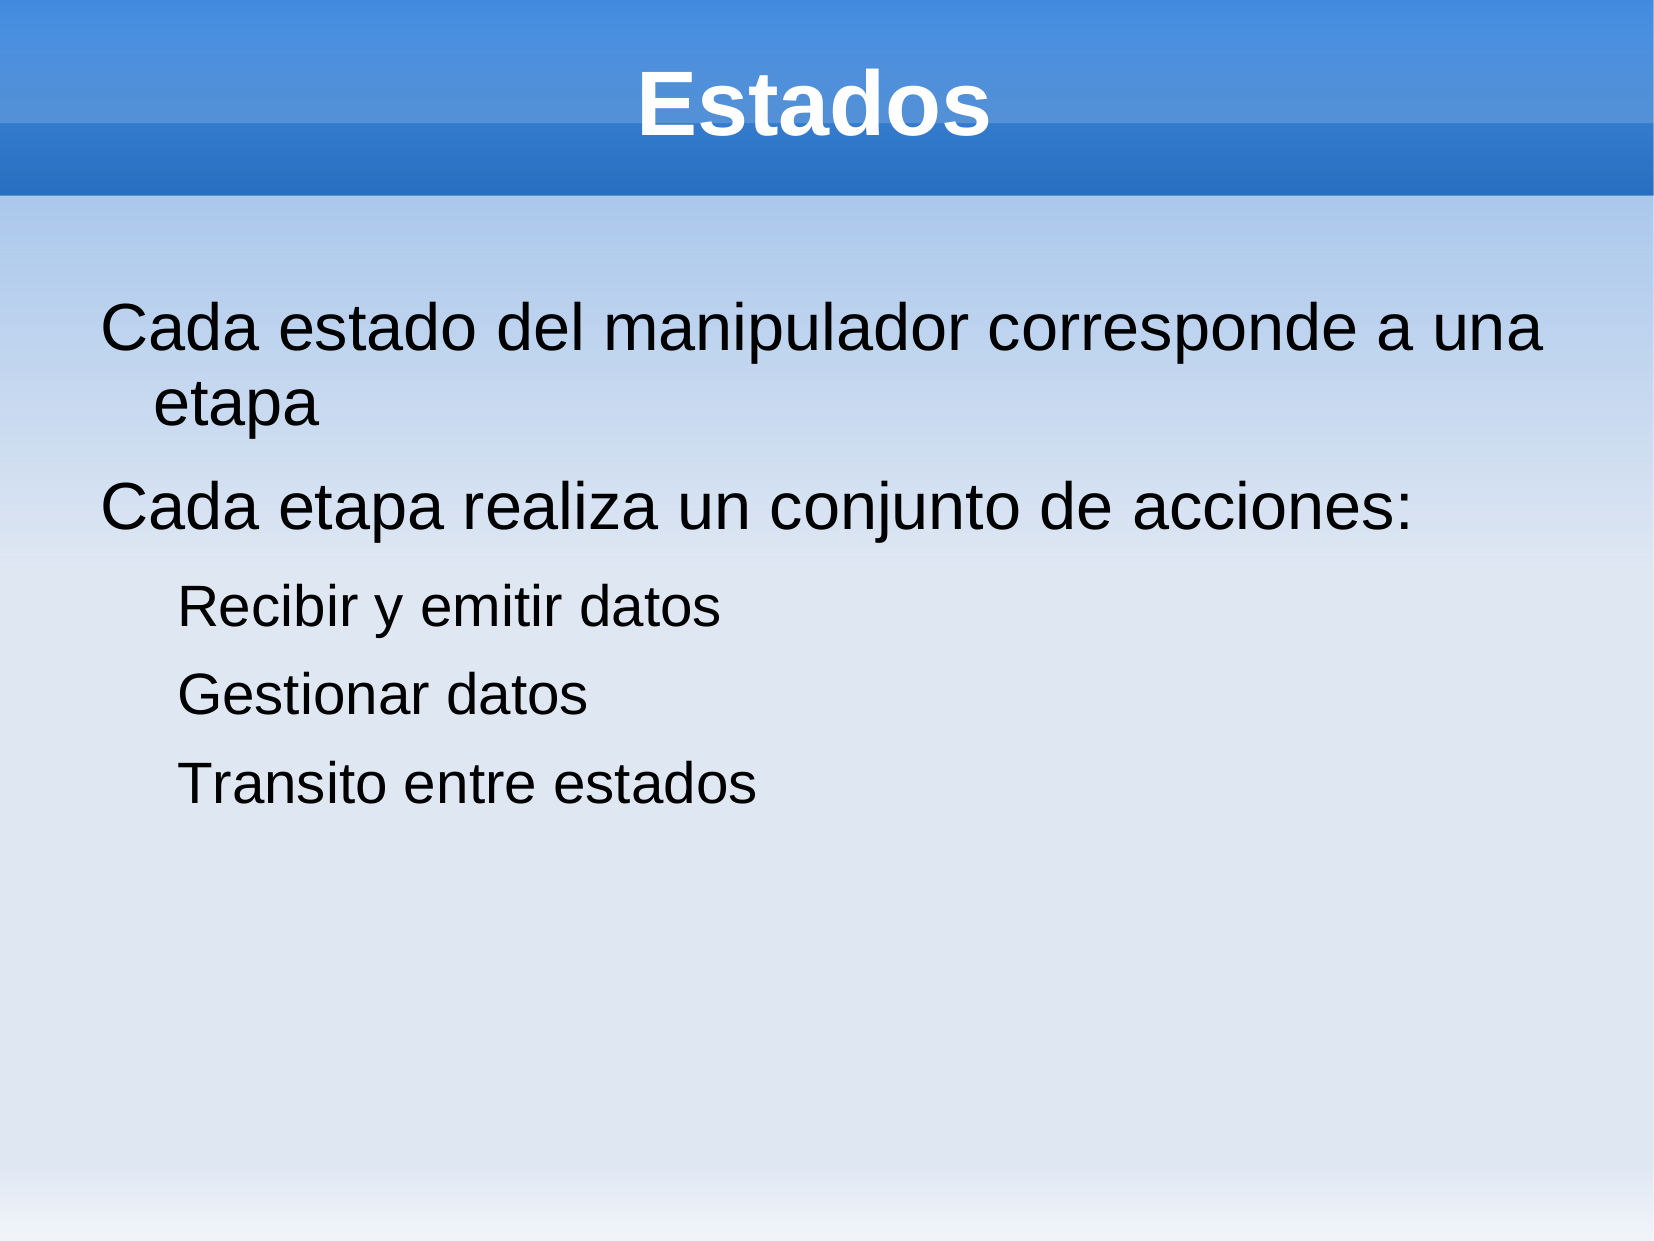

# Estados
Cada estado del manipulador corresponde a una etapa
Cada etapa realiza un conjunto de acciones:
Recibir y emitir datos
Gestionar datos
Transito entre estados